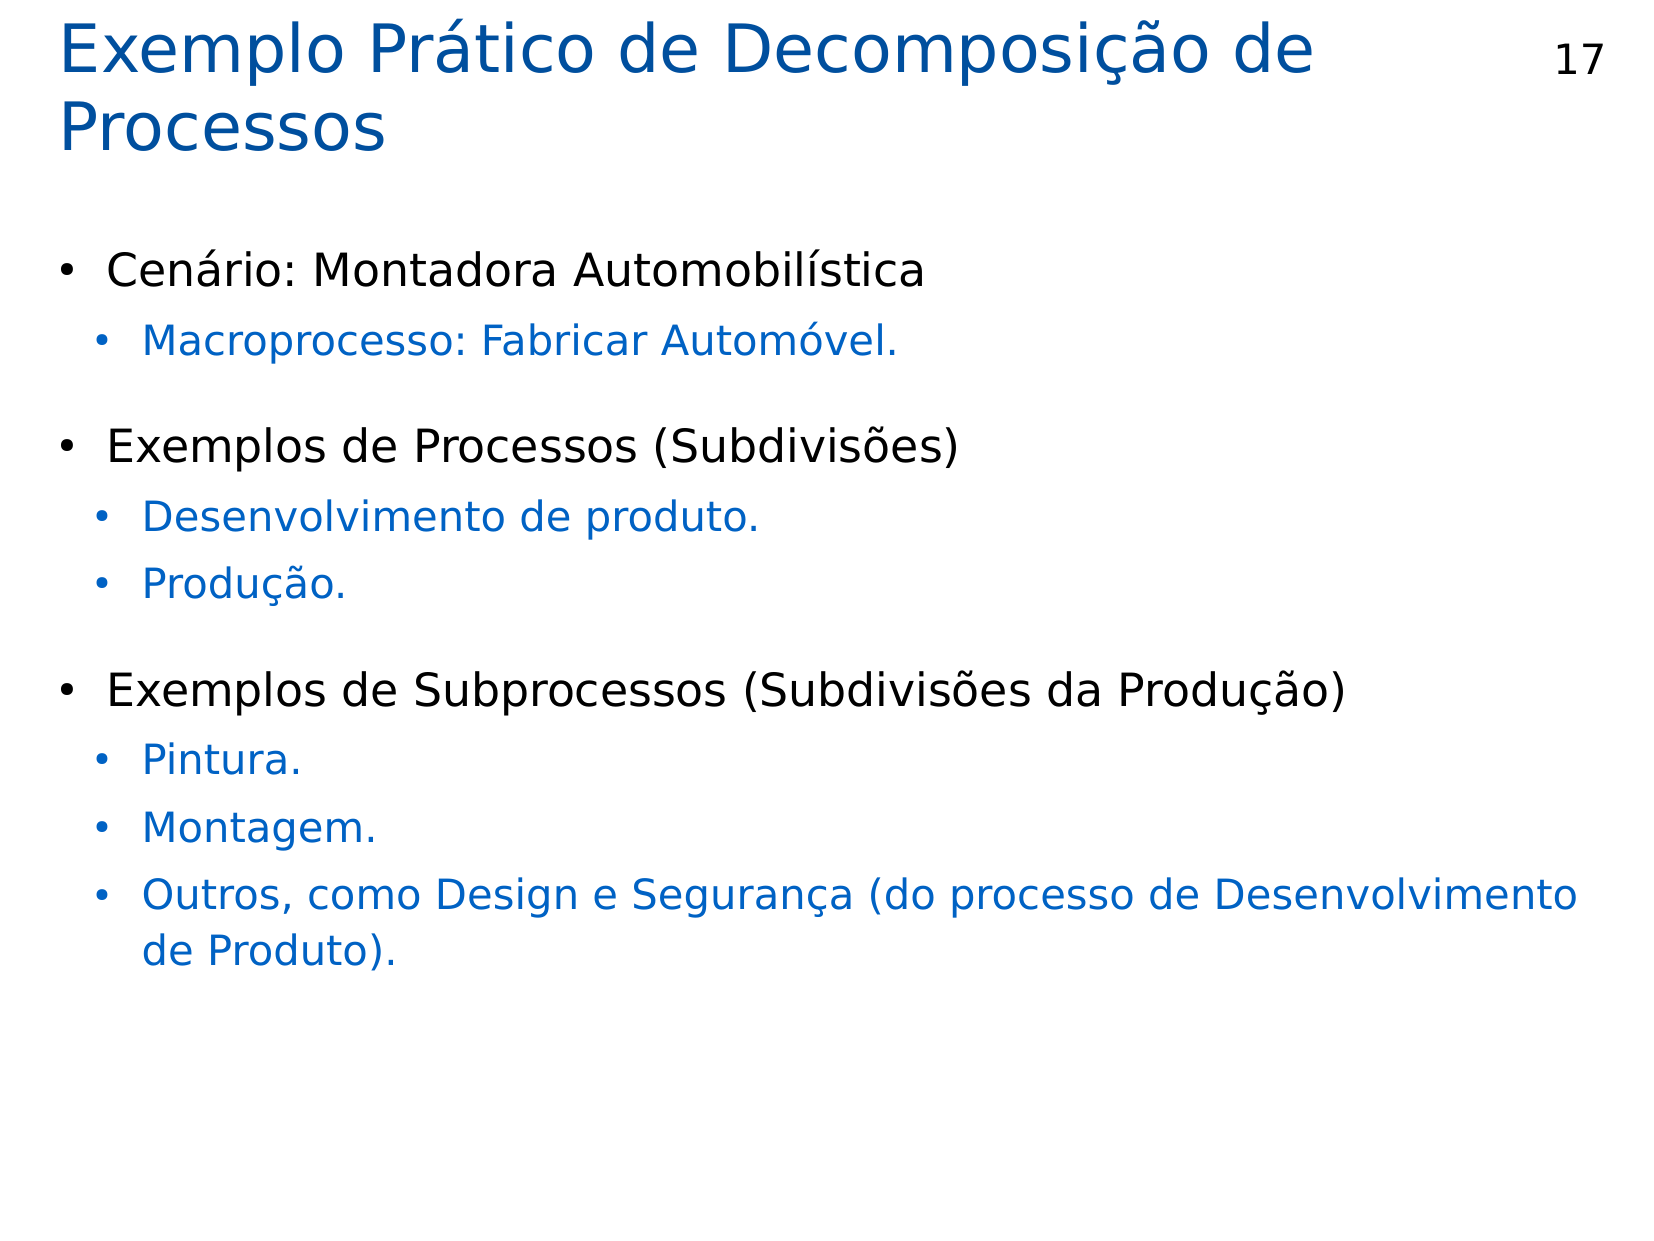

# Exemplo Prático de Decomposição de Processos
17
Cenário: Montadora Automobilística
Macroprocesso: Fabricar Automóvel.
Exemplos de Processos (Subdivisões)
Desenvolvimento de produto.
Produção.
Exemplos de Subprocessos (Subdivisões da Produção)
Pintura.
Montagem.
Outros, como Design e Segurança (do processo de Desenvolvimento de Produto).